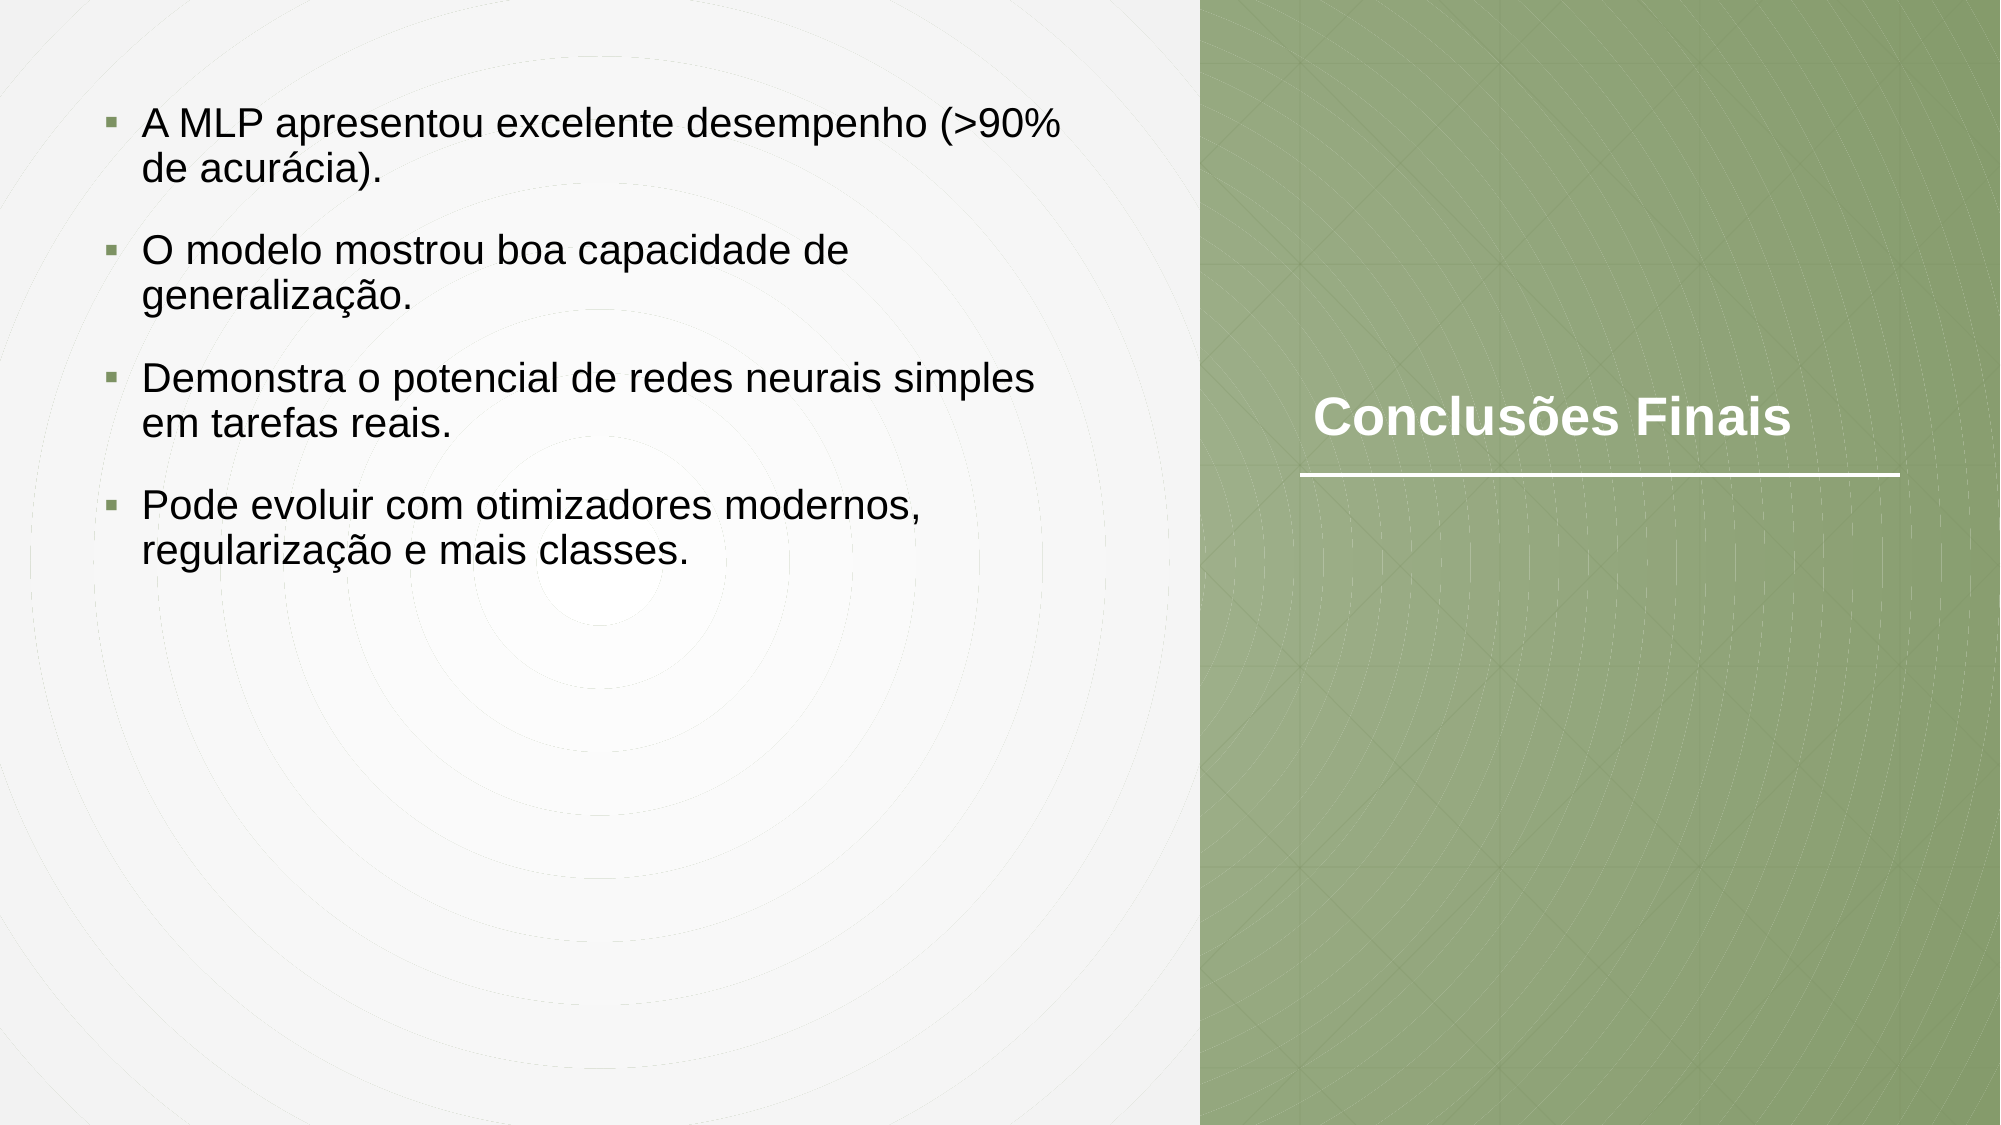

A MLP apresentou excelente desempenho (>90% de acurácia).
O modelo mostrou boa capacidade de generalização.
Demonstra o potencial de redes neurais simples em tarefas reais.
Pode evoluir com otimizadores modernos, regularização e mais classes.
# Conclusões Finais